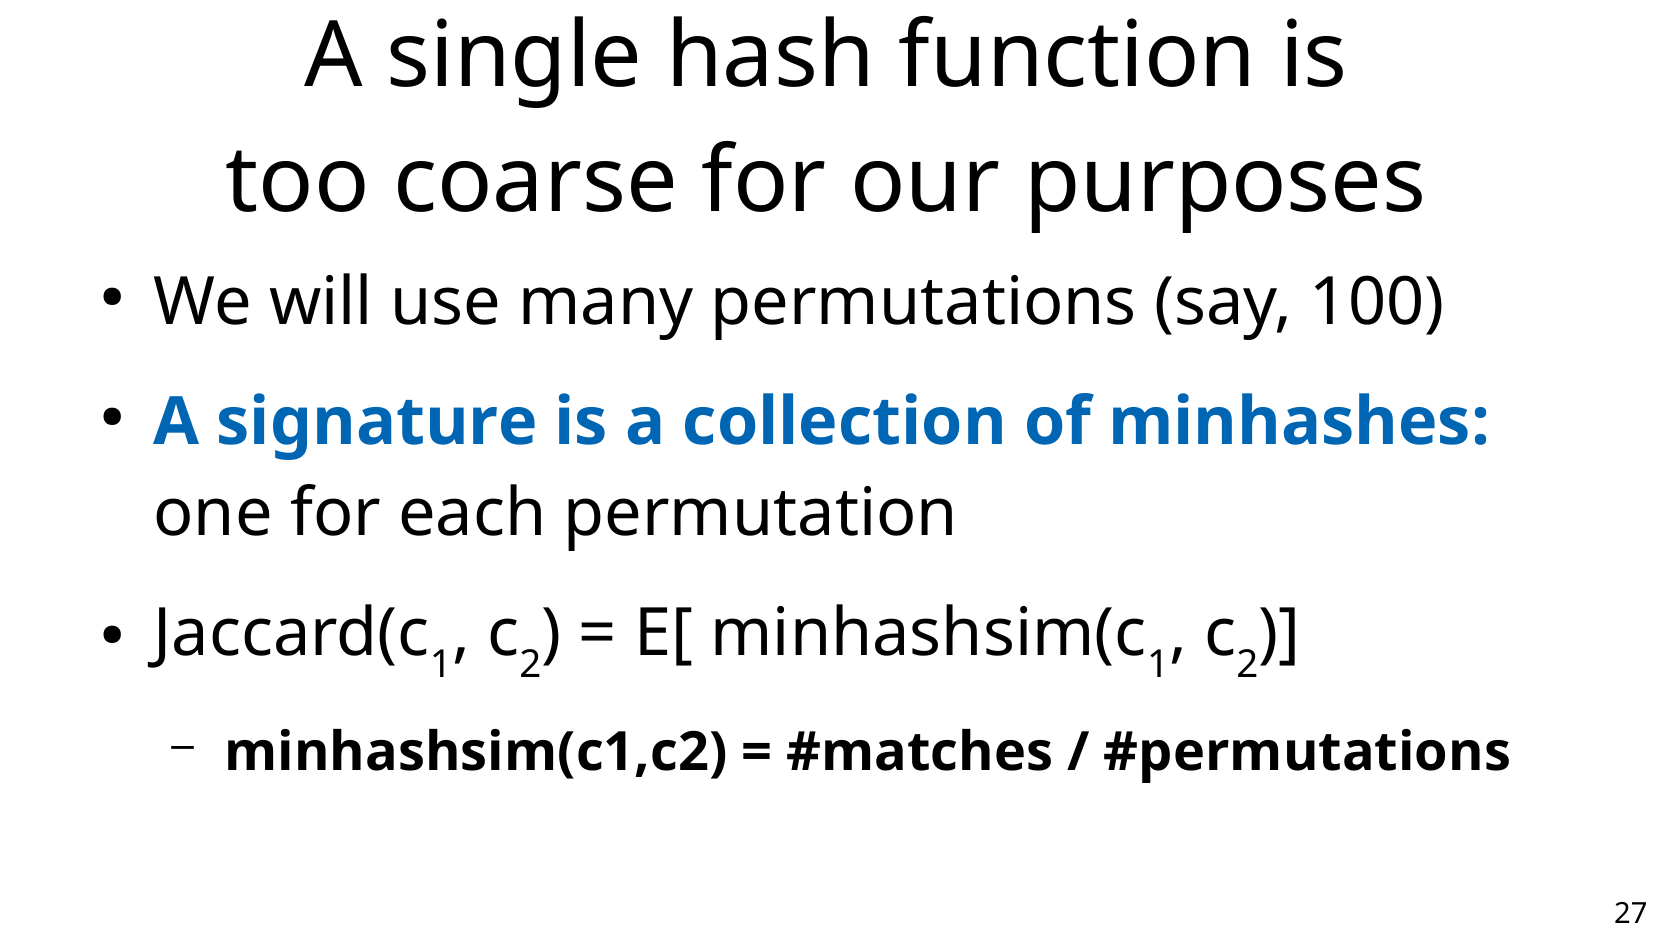

# A single hash function is too coarse for our purposes
We will use many permutations (say, 100)
A signature is a collection of minhashes:
one for each permutation
Jaccard(c1, c2) = E[ minhashsim(c1, c2)]
minhashsim(c1,c2) = #matches / #permutations
27